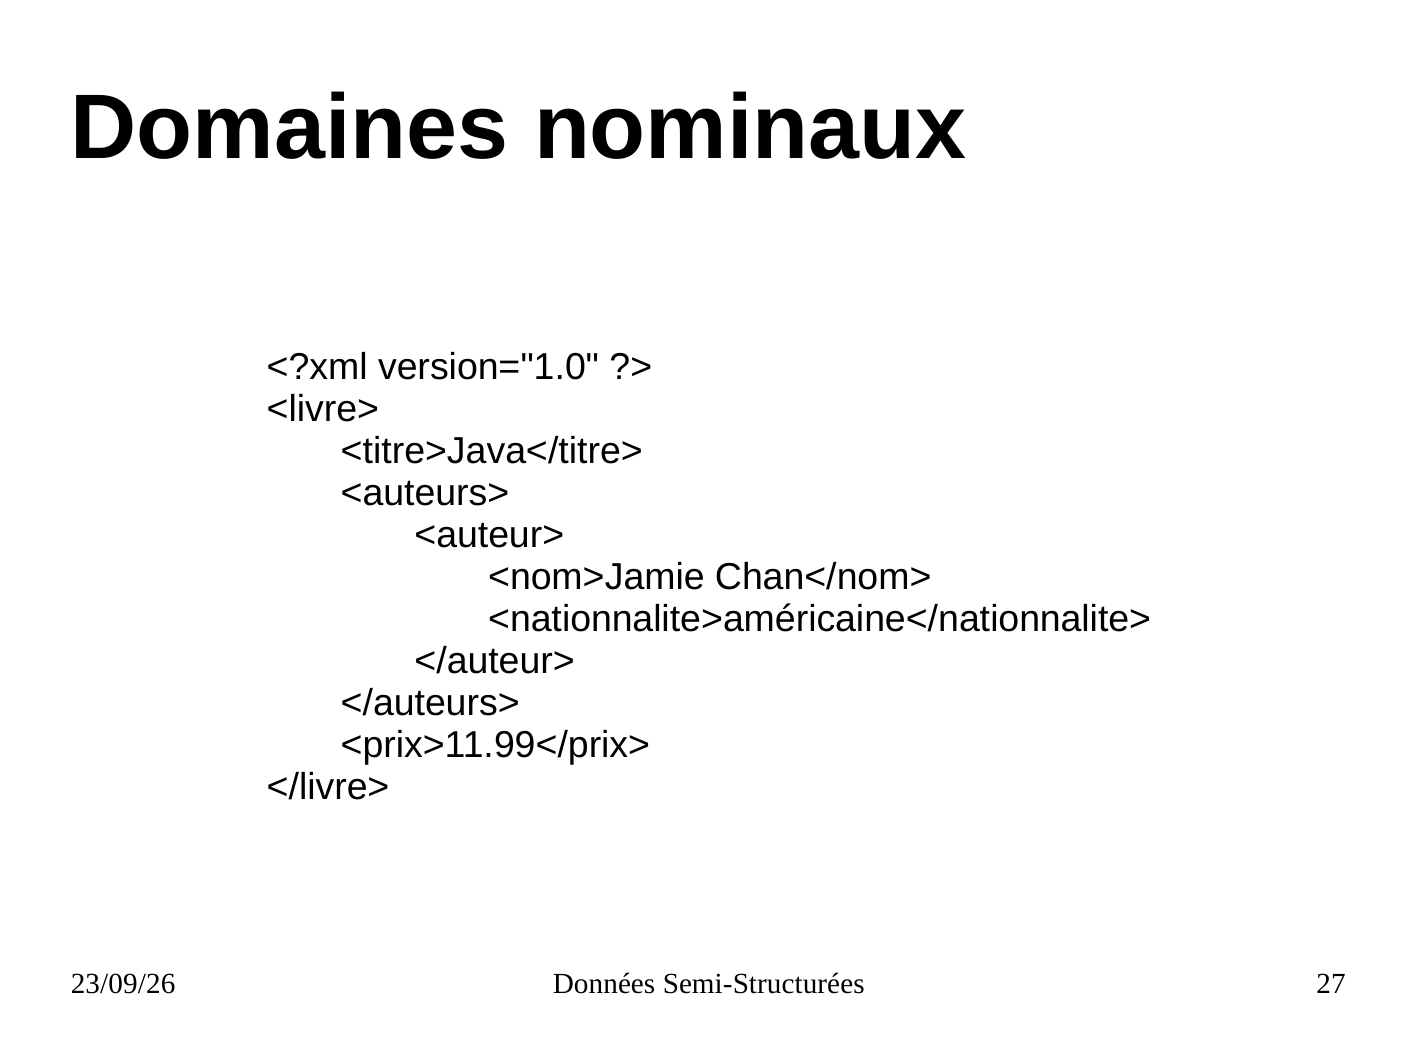

# Domaines nominaux
<?xml version="1.0" ?>
<livre>
	<titre>Java</titre>
	<auteurs>
		<auteur>
			<nom>Jamie Chan</nom>
			<nationnalite>américaine</nationnalite>
		</auteur>
	</auteurs>
	<prix>11.99</prix>
</livre>
Données Semi-Structurées
27